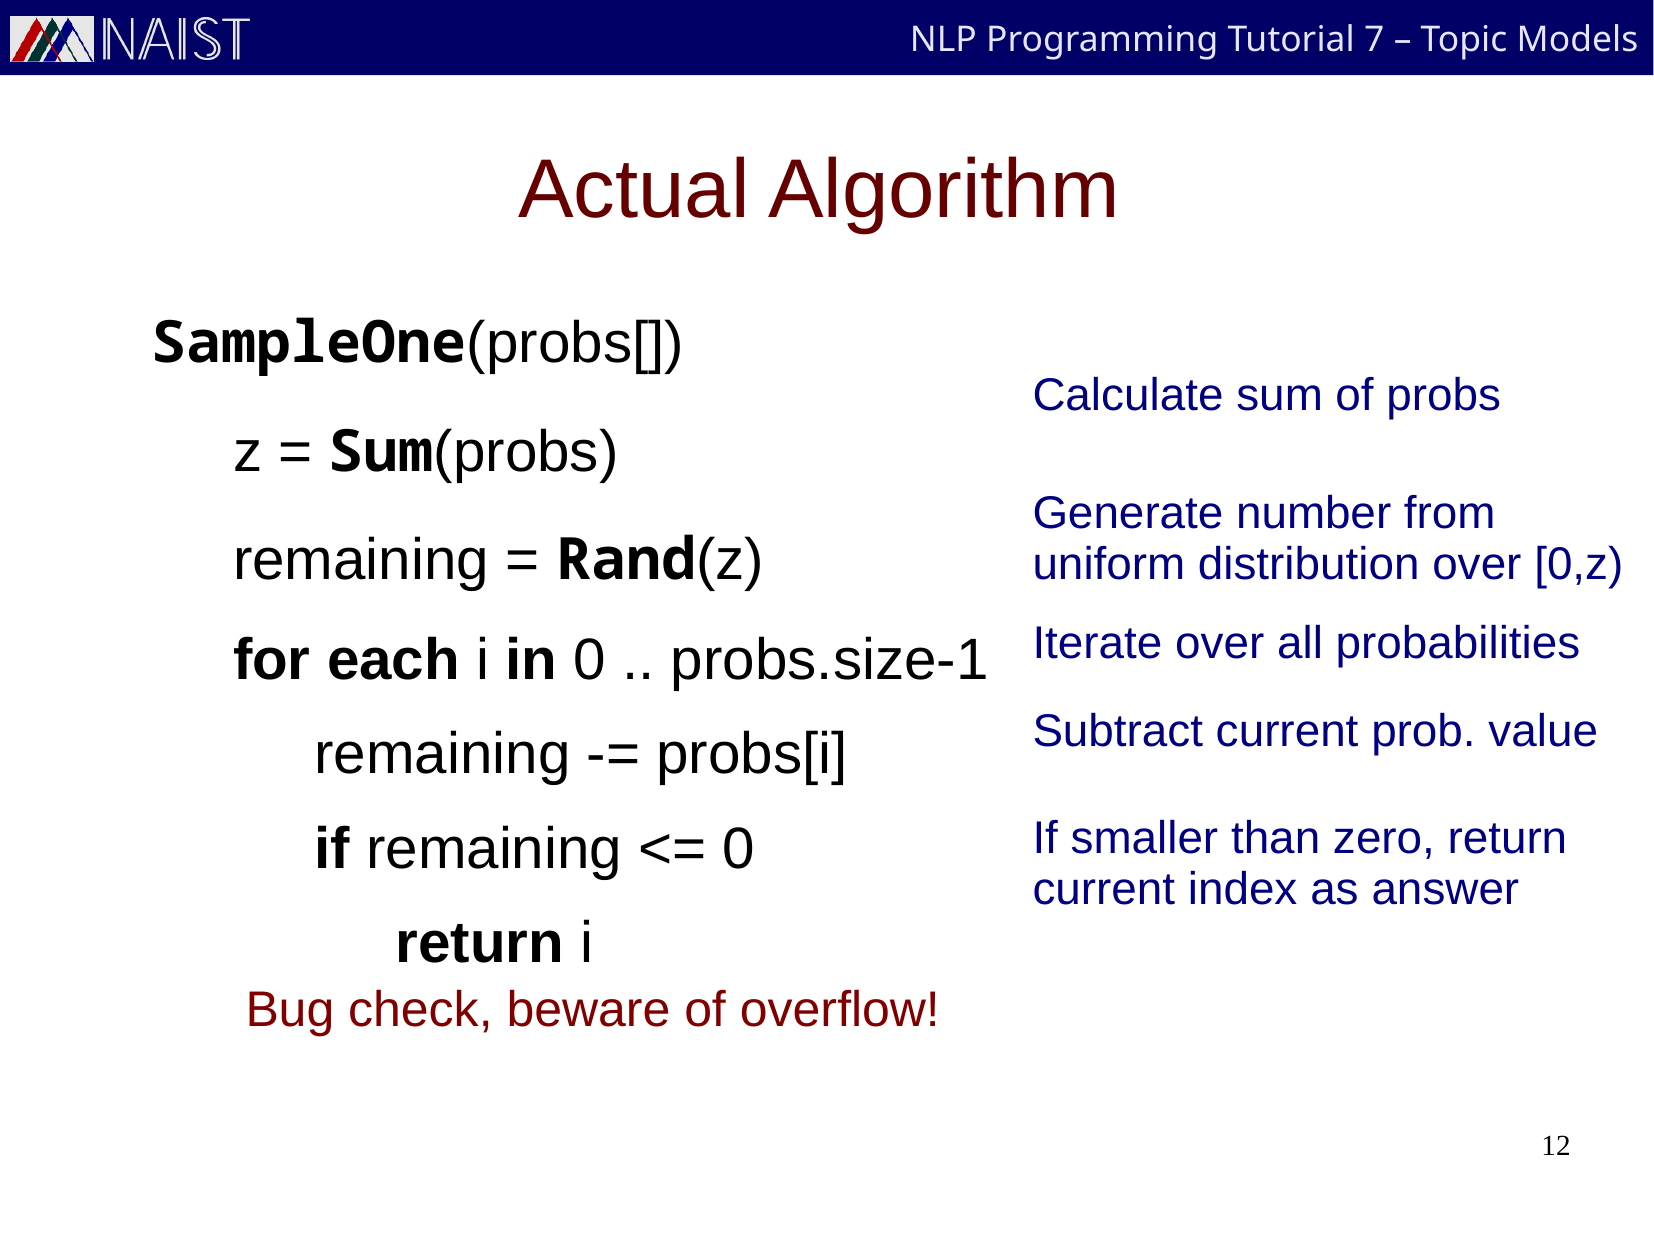

# Actual Algorithm
SampleOne(probs[])
 z = Sum(probs)
 remaining = Rand(z)
 for each i in 0 .. probs.size-1
 remaining -= probs[i]
 if remaining <= 0
 return i
Calculate sum of probs
Generate number from
uniform distribution over [0,z)
Iterate over all probabilities
Subtract current prob. value
If smaller than zero, return
current index as answer
Bug check, beware of overflow!
12